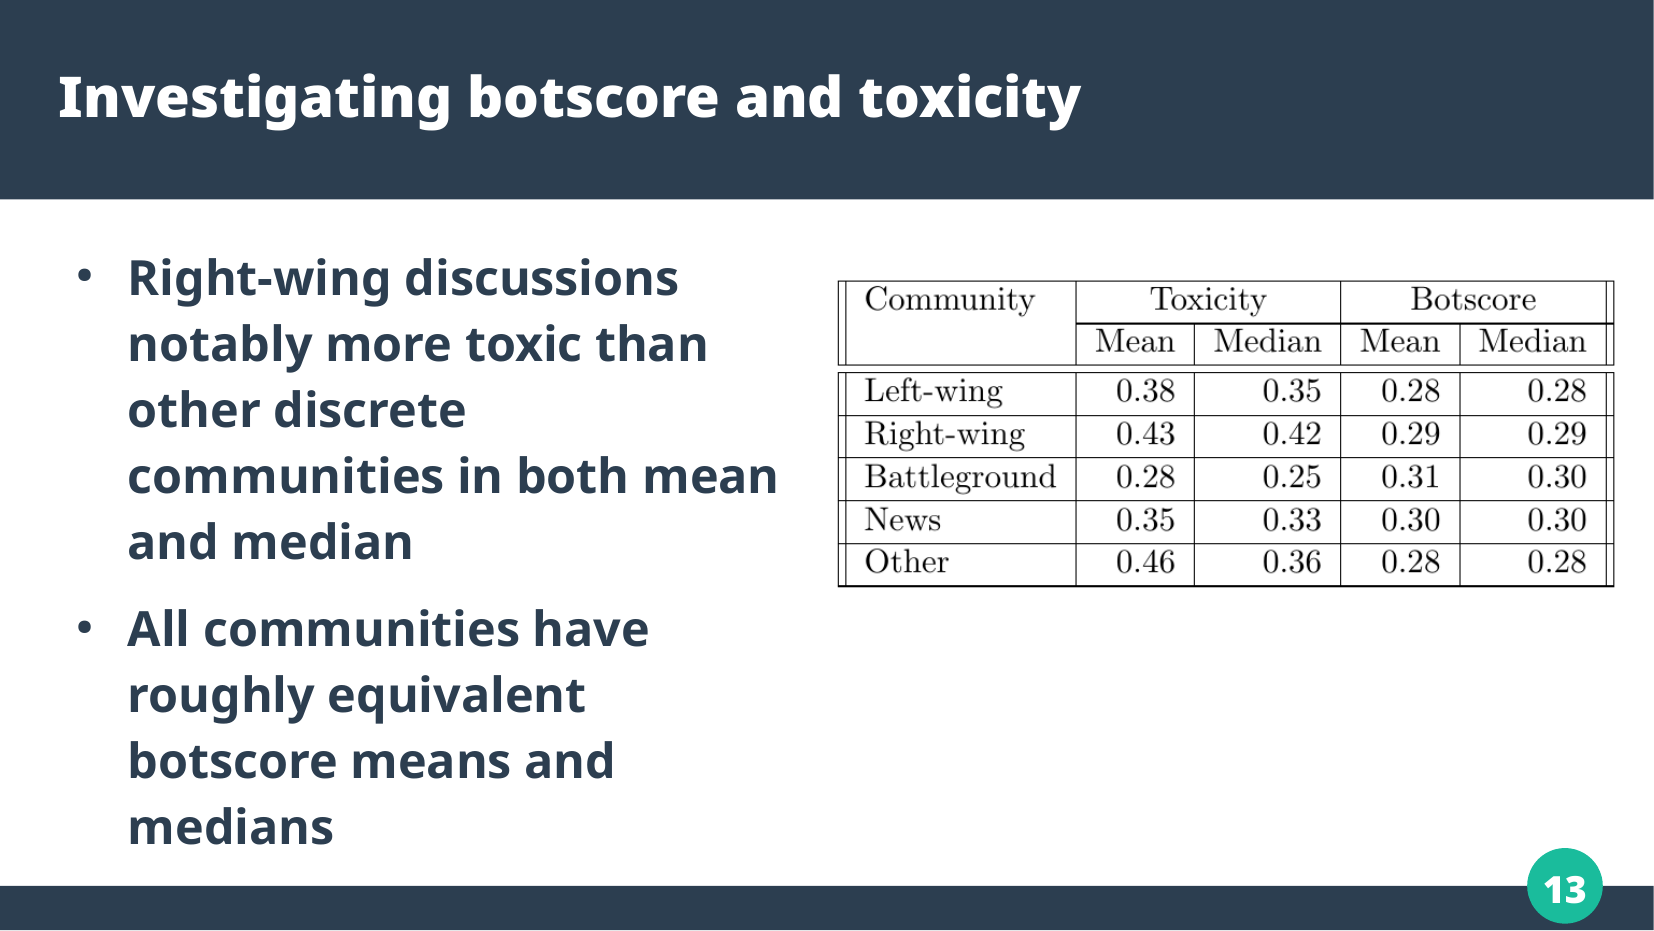

# Investigating botscore and toxicity
Right-wing discussions notably more toxic than other discrete communities in both mean and median
All communities have roughly equivalent botscore means and medians